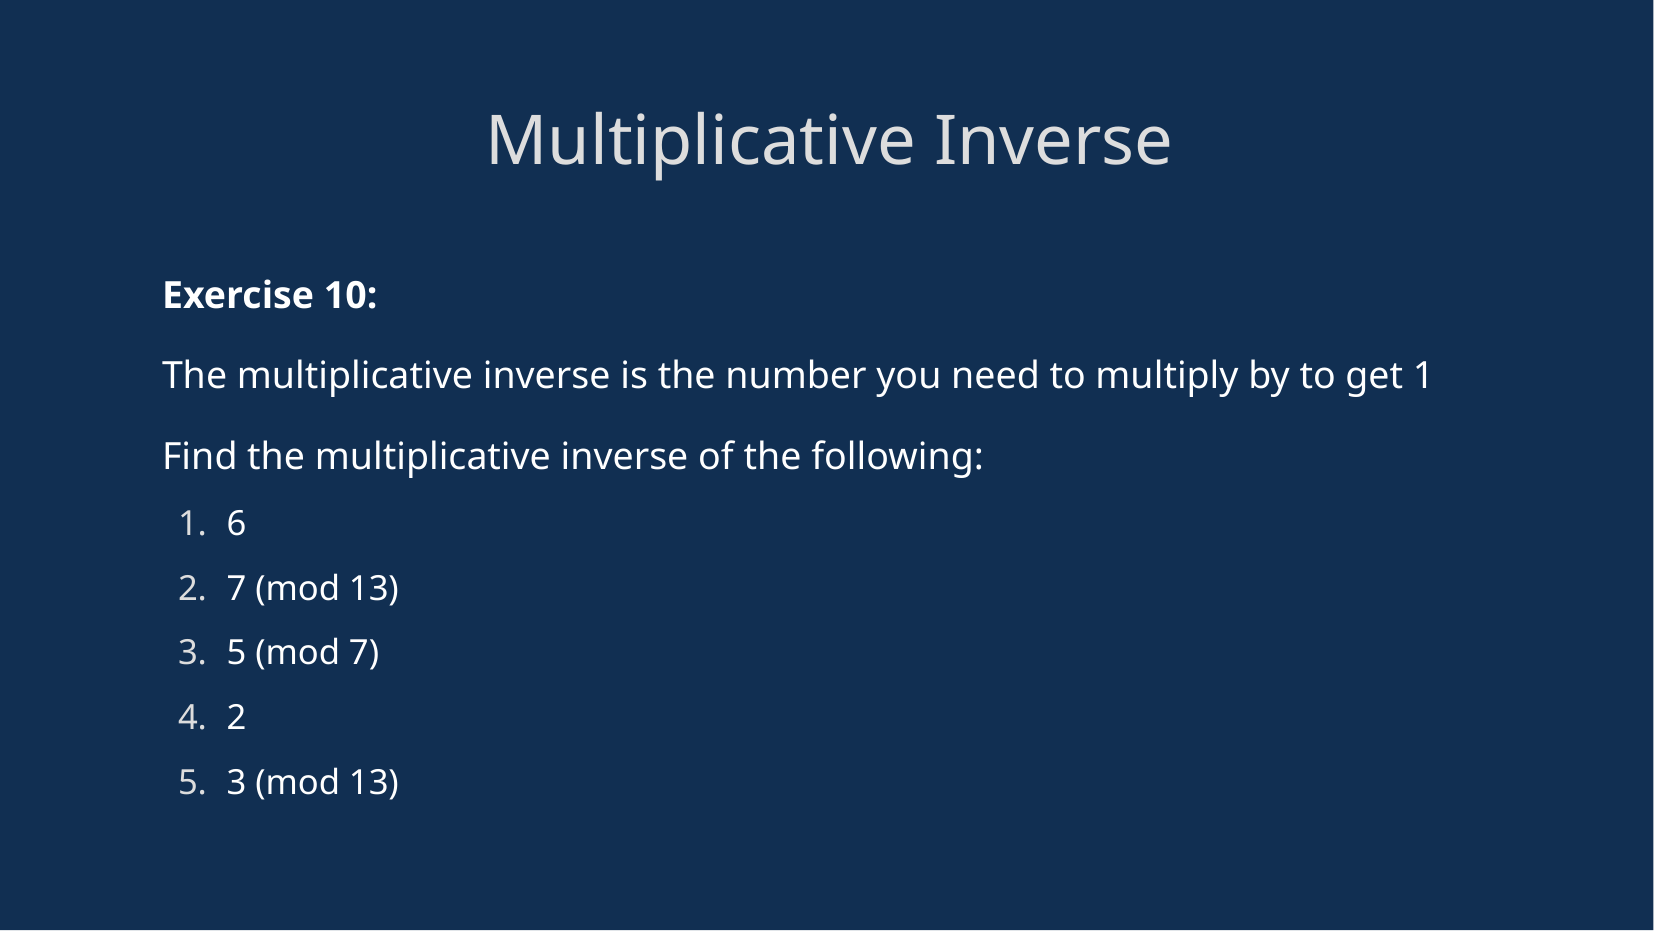

# Multiplicative Inverse
Exercise 10:
The multiplicative inverse is the number you need to multiply by to get 1
Find the multiplicative inverse of the following:
6
7 (mod 13)
5 (mod 7)
2
3 (mod 13)